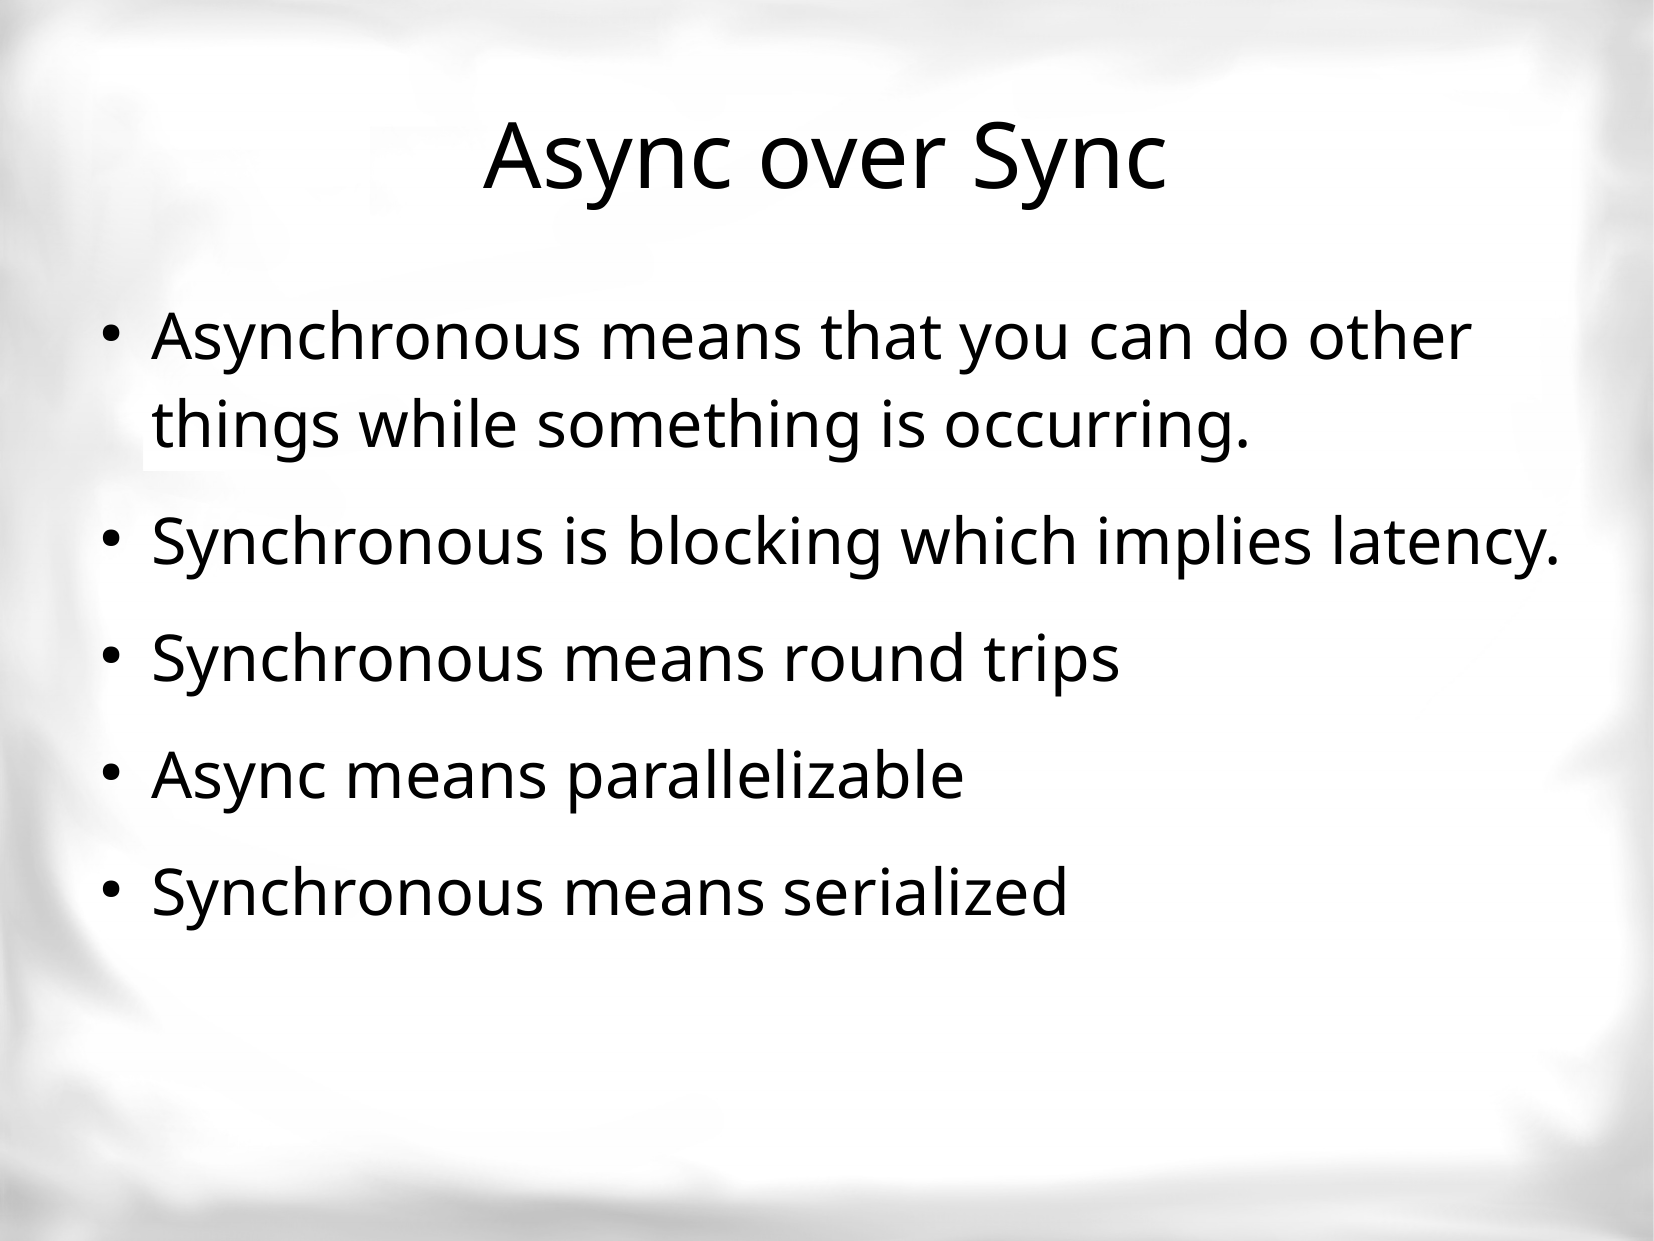

# Async over Sync
Asynchronous means that you can do other things while something is occurring.
Synchronous is blocking which implies latency.
Synchronous means round trips
Async means parallelizable
Synchronous means serialized